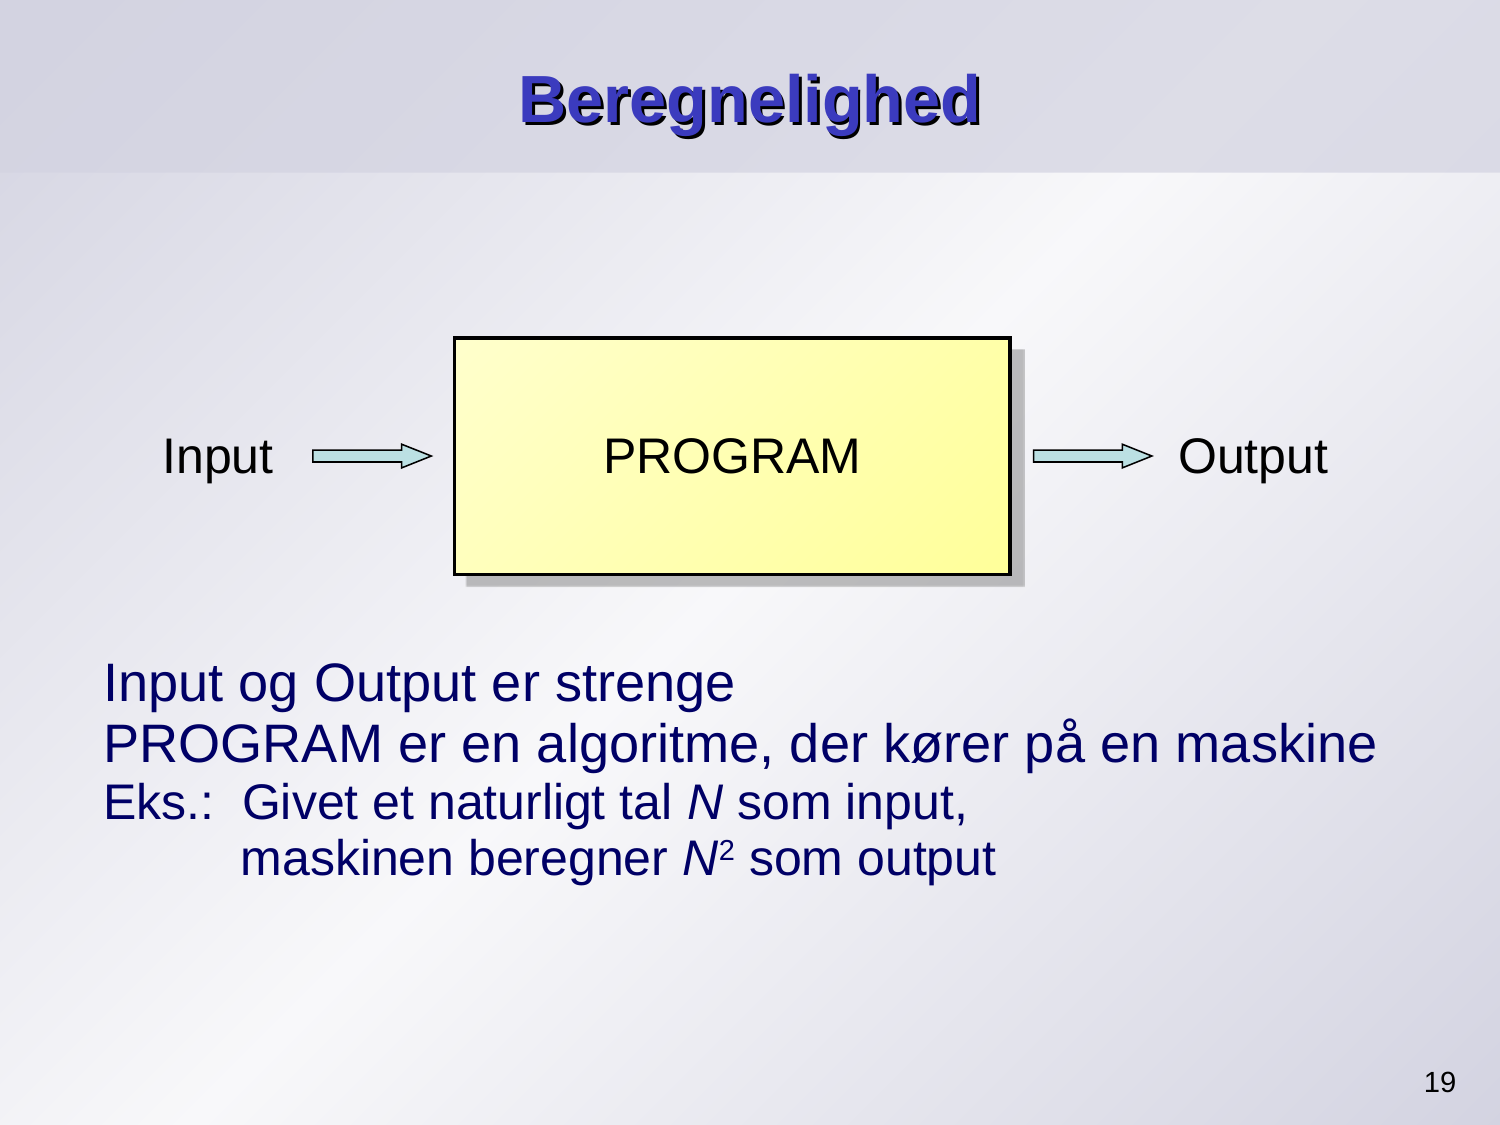

# Beregnelighed
PROGRAM
Input
Output
Input og Output er strenge
PROGRAM er en algoritme, der kører på en maskine
Eks.: Givet et naturligt tal N som input,
	 maskinen beregner N2 som output
19